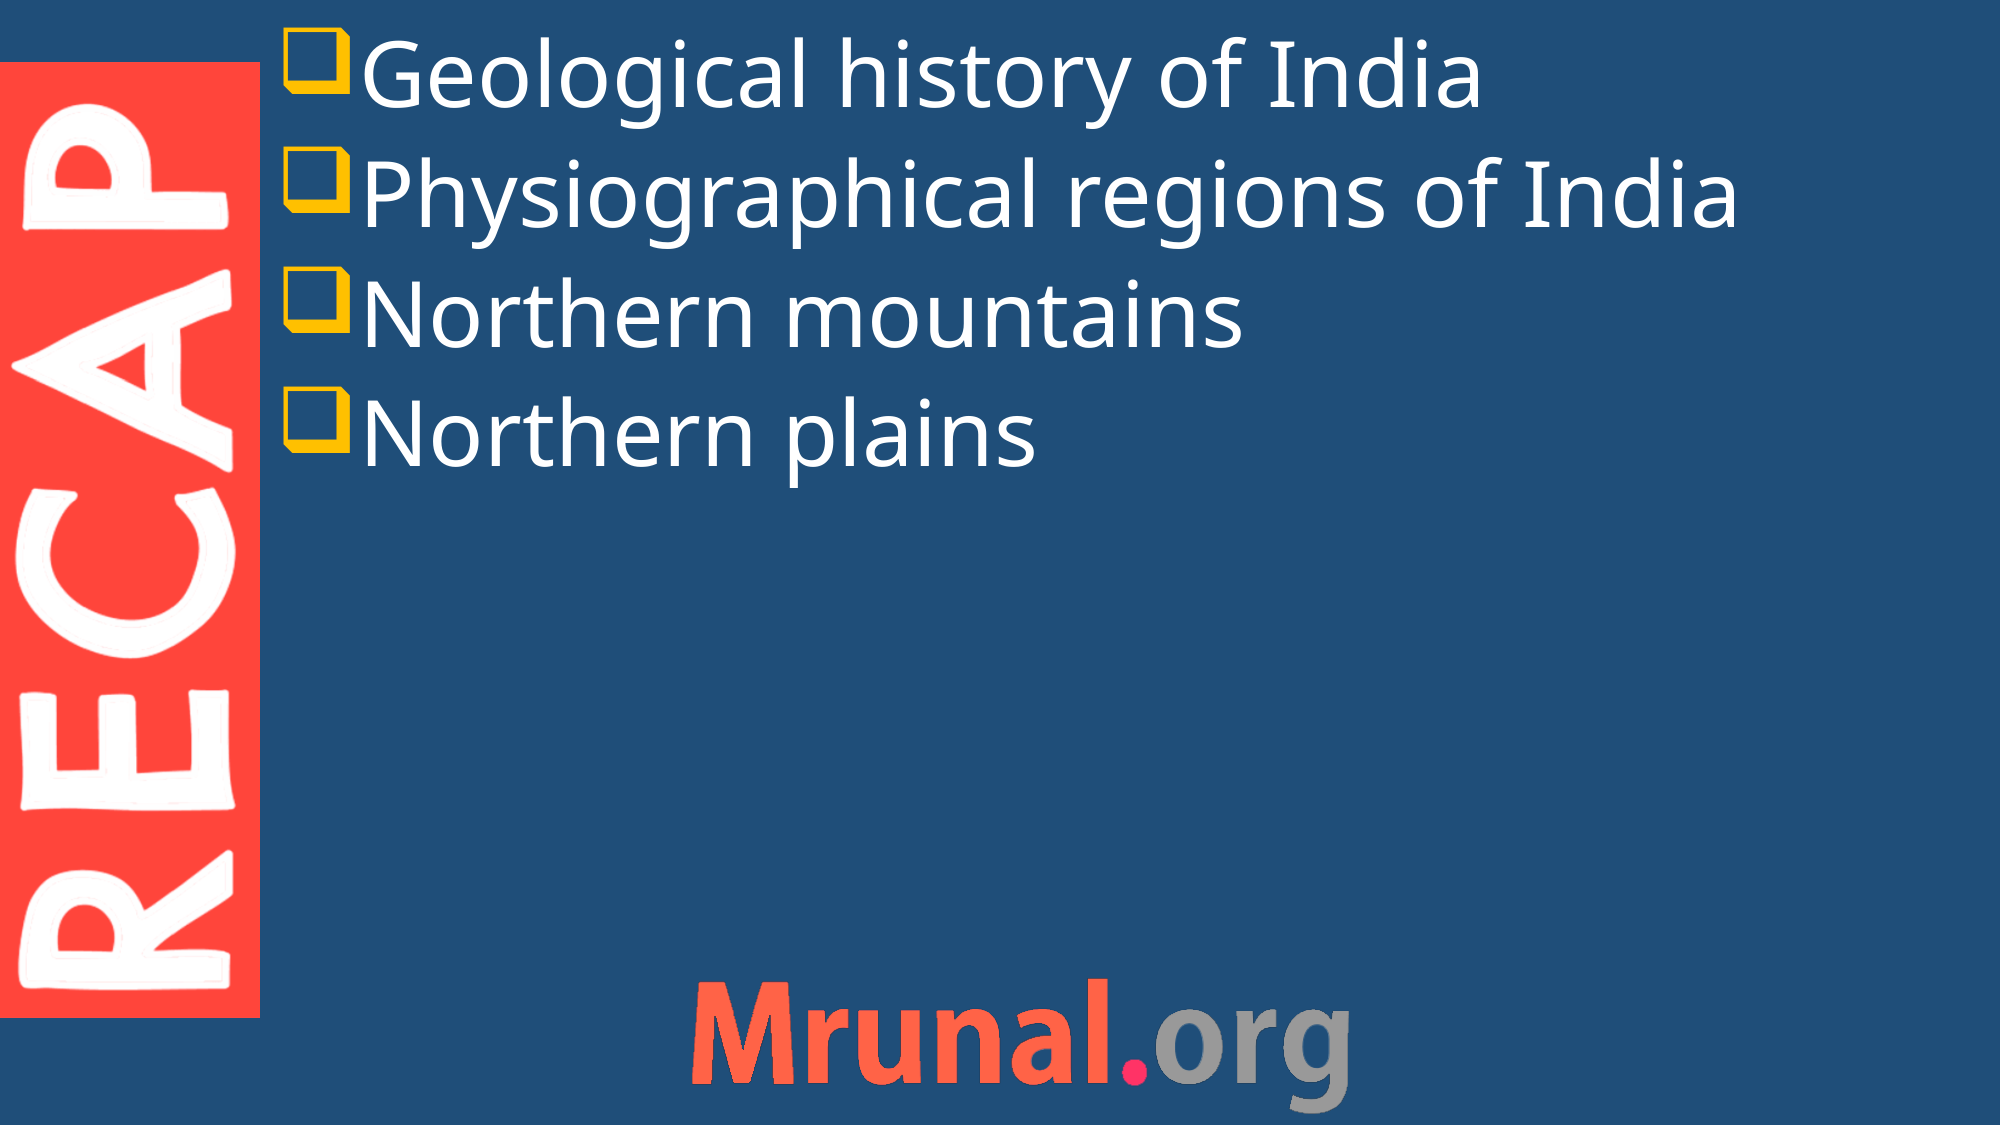

# Geological history of India
Physiographical regions of India
Northern mountains
Northern plains